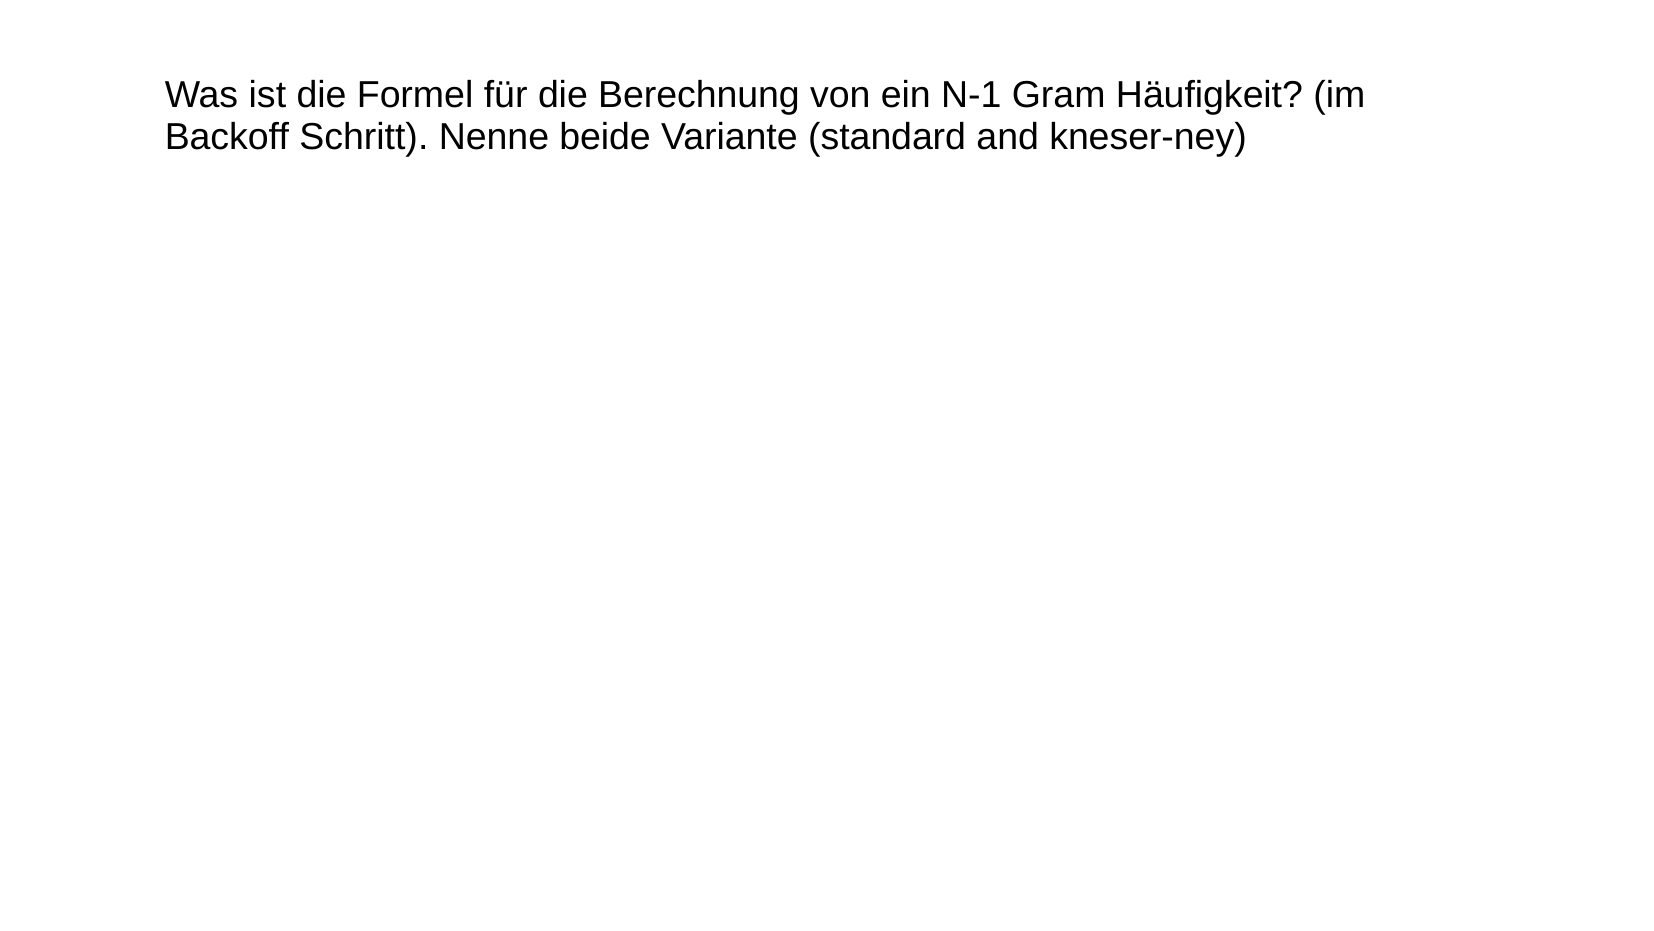

Was ist die Formel für die Berechnung von ein N-1 Gram Häufigkeit? (im Backoff Schritt). Nenne beide Variante (standard and kneser-ney)